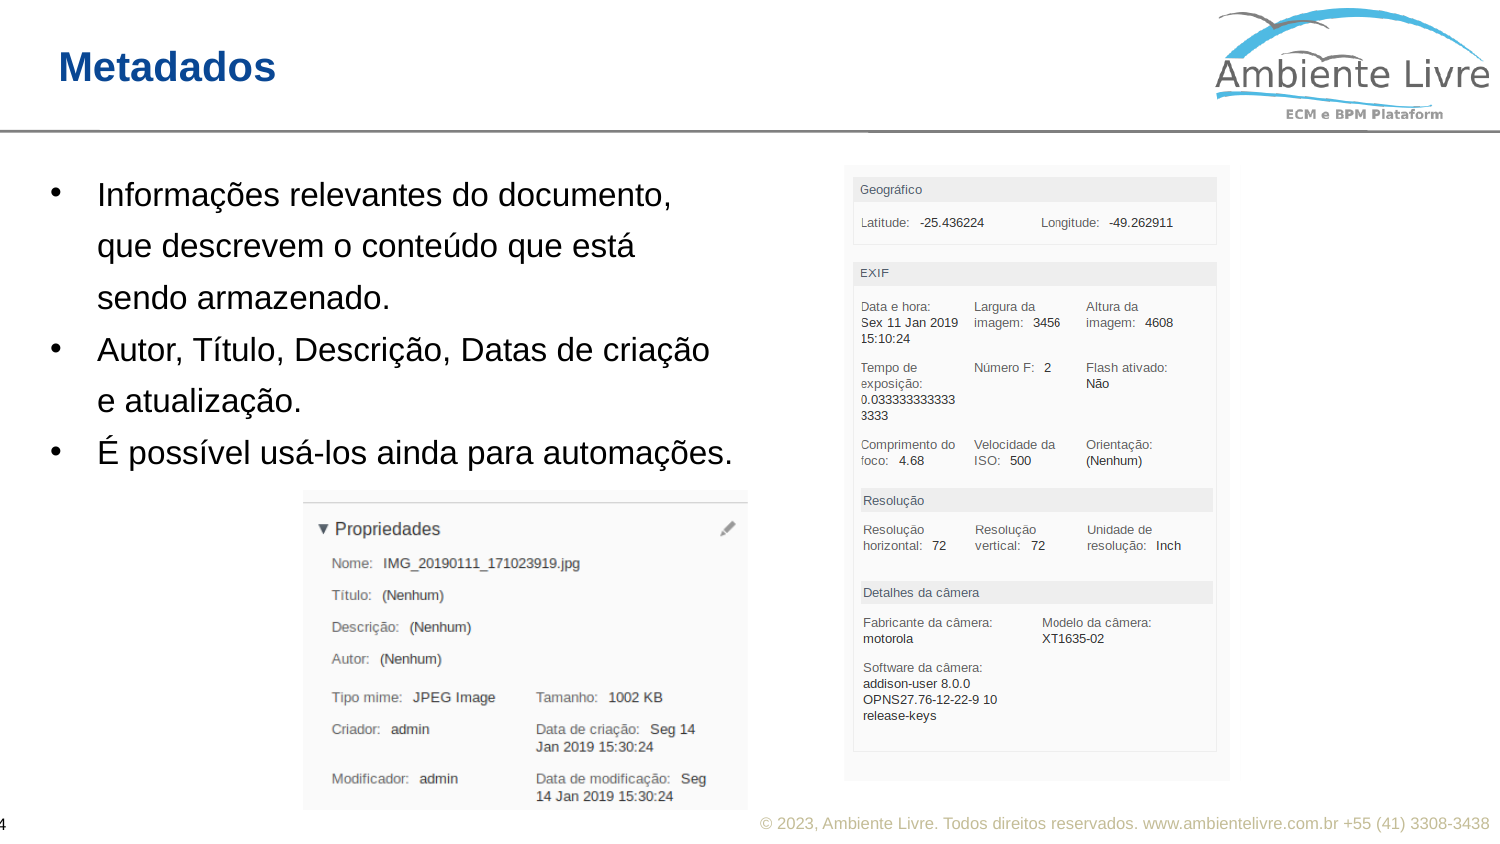

# Metadados
Informações relevantes do documento,
que descrevem o conteúdo que está
sendo armazenado.
Autor, Título, Descrição, Datas de criação
e atualização.
É possível usá-los ainda para automações.